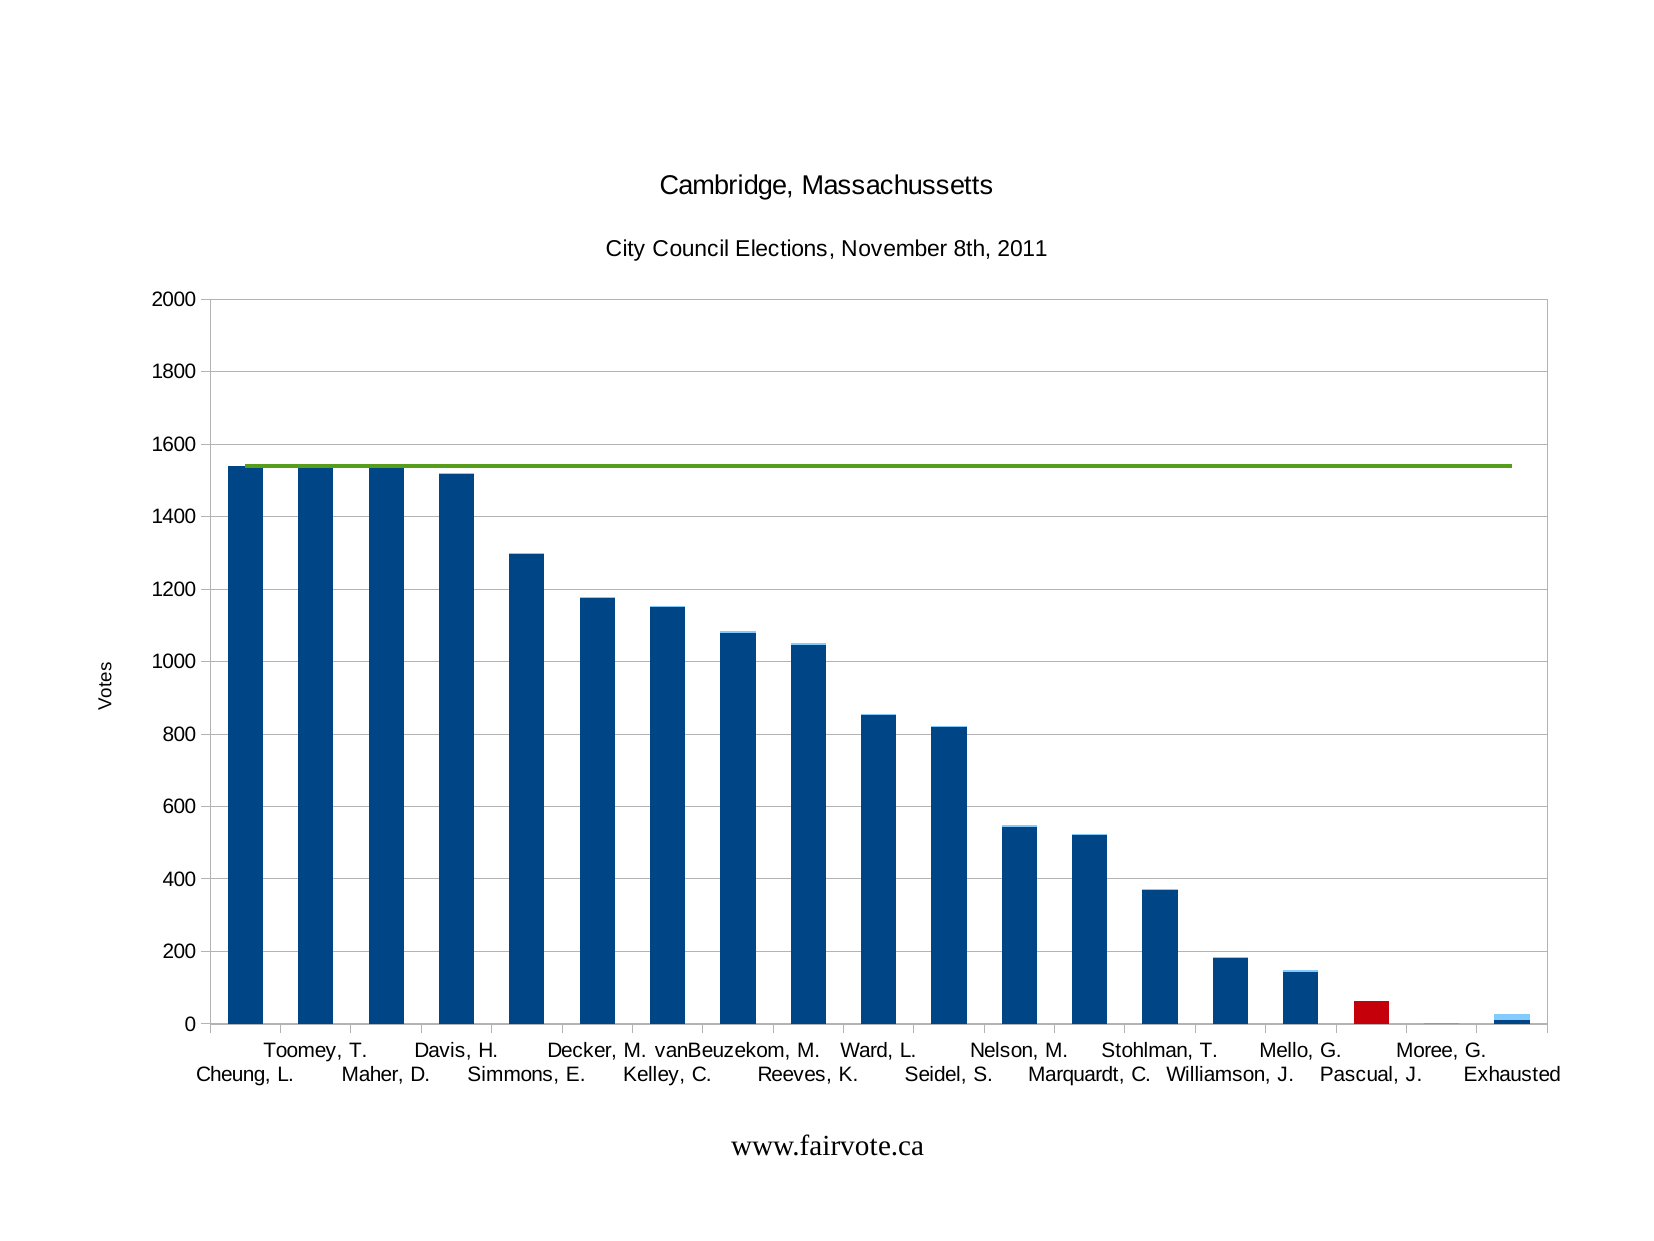

### Chart: Cambridge, Massachussetts
City Council Elections, November 8th, 2011
| Category | Blue | Rouge | Blue ciel | Ligne |
|---|---|---|---|---|
| Cheung, L. | 1540.0 | 0.0 | 0.0 | 1540.0 |
| Toomey, T. | 1540.0 | 0.0 | 0.0 | 1540.0 |
| Maher, D. | 1540.0 | 0.0 | 0.0 | 1540.0 |
| Davis, H. | 1518.0 | 0.0 | 3.0 | 1540.0 |
| Simmons, E. | 1296.0 | 0.0 | 5.0 | 1540.0 |
| Decker, M. | 1176.0 | 0.0 | 2.0 | 1540.0 |
| Kelley, C. | 1151.0 | 0.0 | 3.0 | 1540.0 |
| vanBeuzekom, M. | 1079.0 | 0.0 | 5.0 | 1540.0 |
| Reeves, K. | 1047.0 | 0.0 | 4.0 | 1540.0 |
| Ward, L. | 854.0 | 0.0 | 1.0 | 1540.0 |
| Seidel, S. | 819.0 | 0.0 | 3.0 | 1540.0 |
| Nelson, M. | 544.0 | 0.0 | 4.0 | 1540.0 |
| Marquardt, C. | 521.0 | 0.0 | 3.0 | 1540.0 |
| Stohlman, T. | 370.0 | 0.0 | 3.0 | 1540.0 |
| Williamson, J. | 183.0 | 0.0 | 2.0 | 1540.0 |
| Mello, G. | 142.0 | 0.0 | 7.0 | 1540.0 |
| Pascual, J. | 0.0 | 62.0 | 0.0 | 1540.0 |
| Moree, G. | 0.0 | 0.0 | 0.0 | 1540.0 |
| Exhausted | 11.0 | 0.0 | 17.0 | 1540.0 |www.fairvote.ca